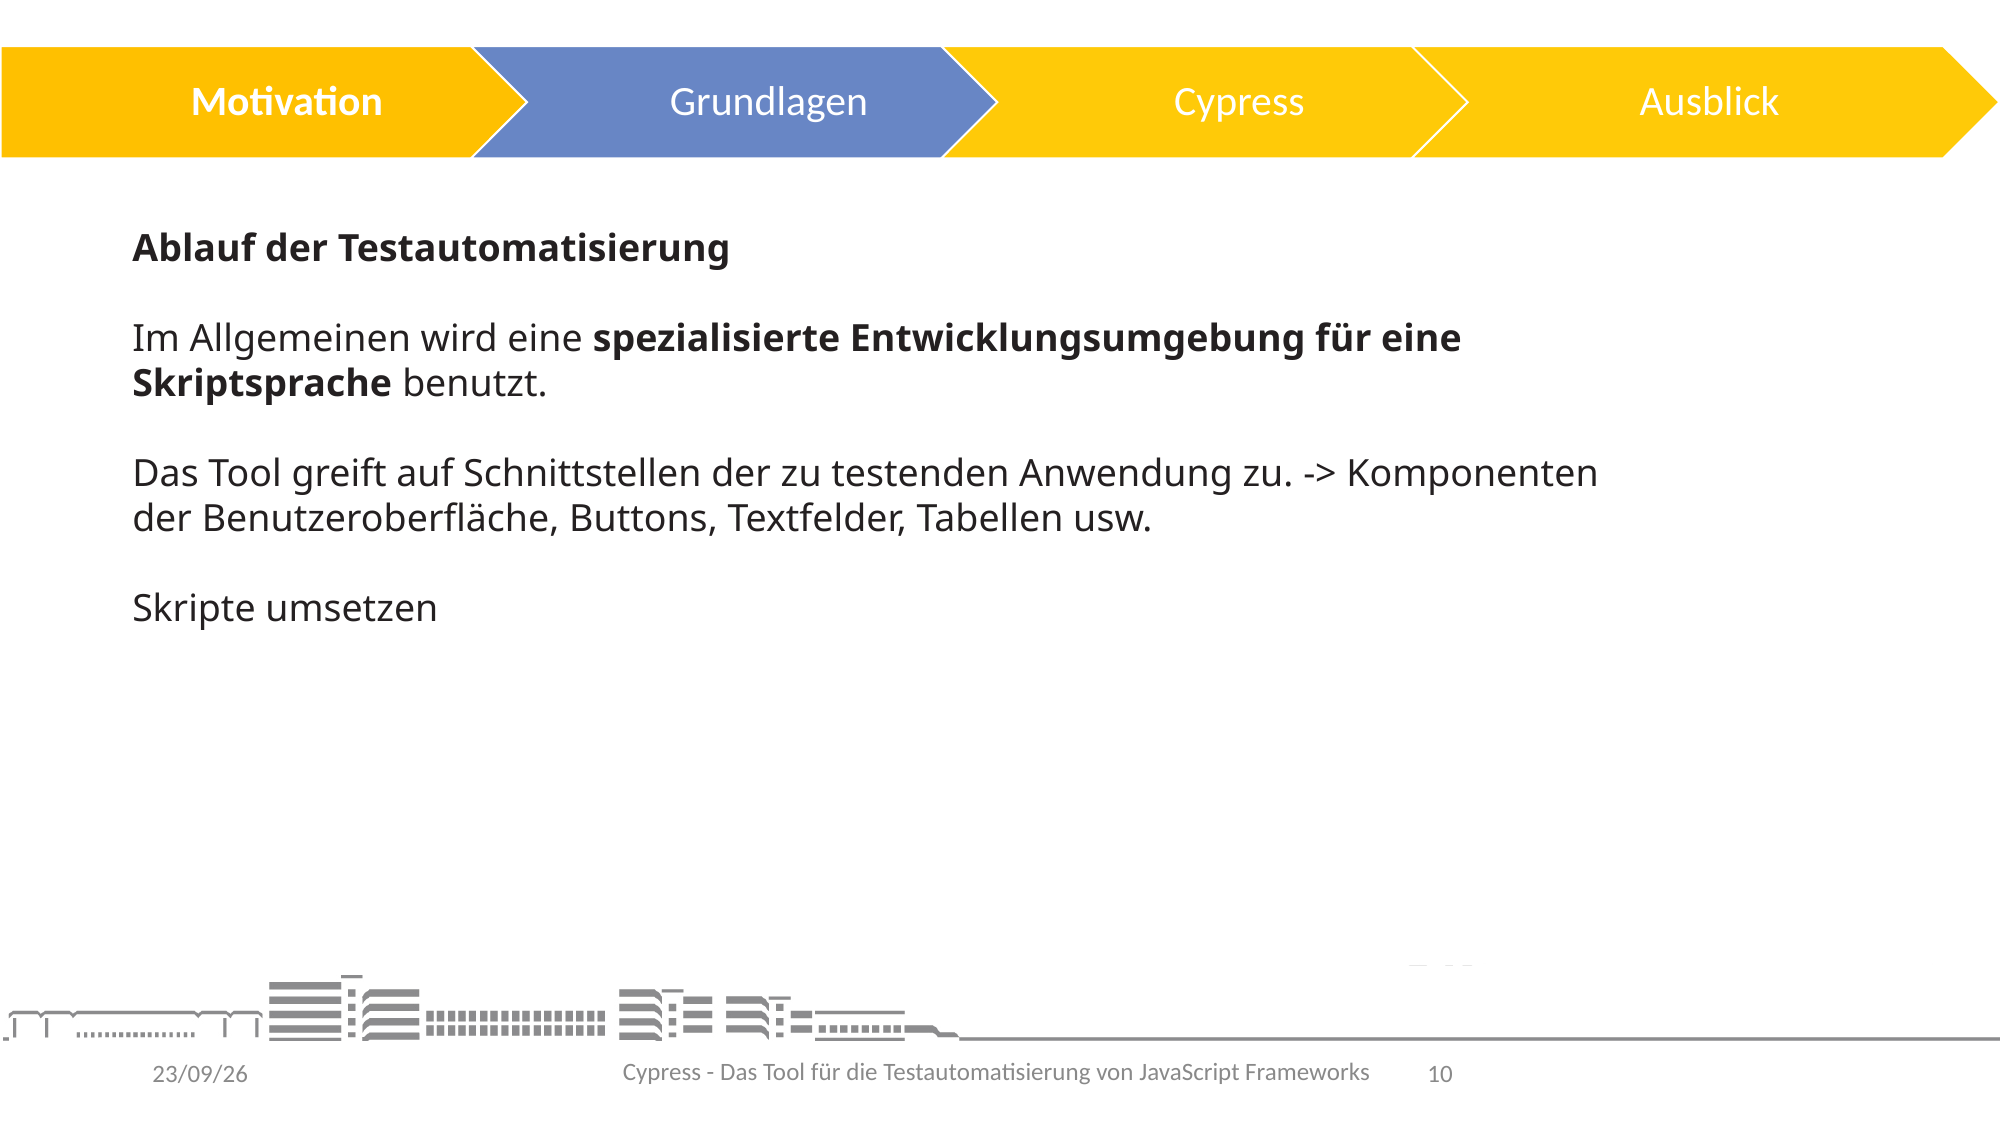

Motivation
Grundlagen
Cypress
Ausblick
#
Ablauf der Testautomatisierung
Im Allgemeinen wird eine spezialisierte Entwicklungsumgebung für eine Skriptsprache benutzt.
Das Tool greift auf Schnittstellen der zu testenden Anwendung zu. -> Komponenten der Benutzeroberfläche, Buttons, Textfelder, Tabellen usw.
Skripte umsetzen
Cypress - Das Tool für die Testautomatisierung von JavaScript Frameworks